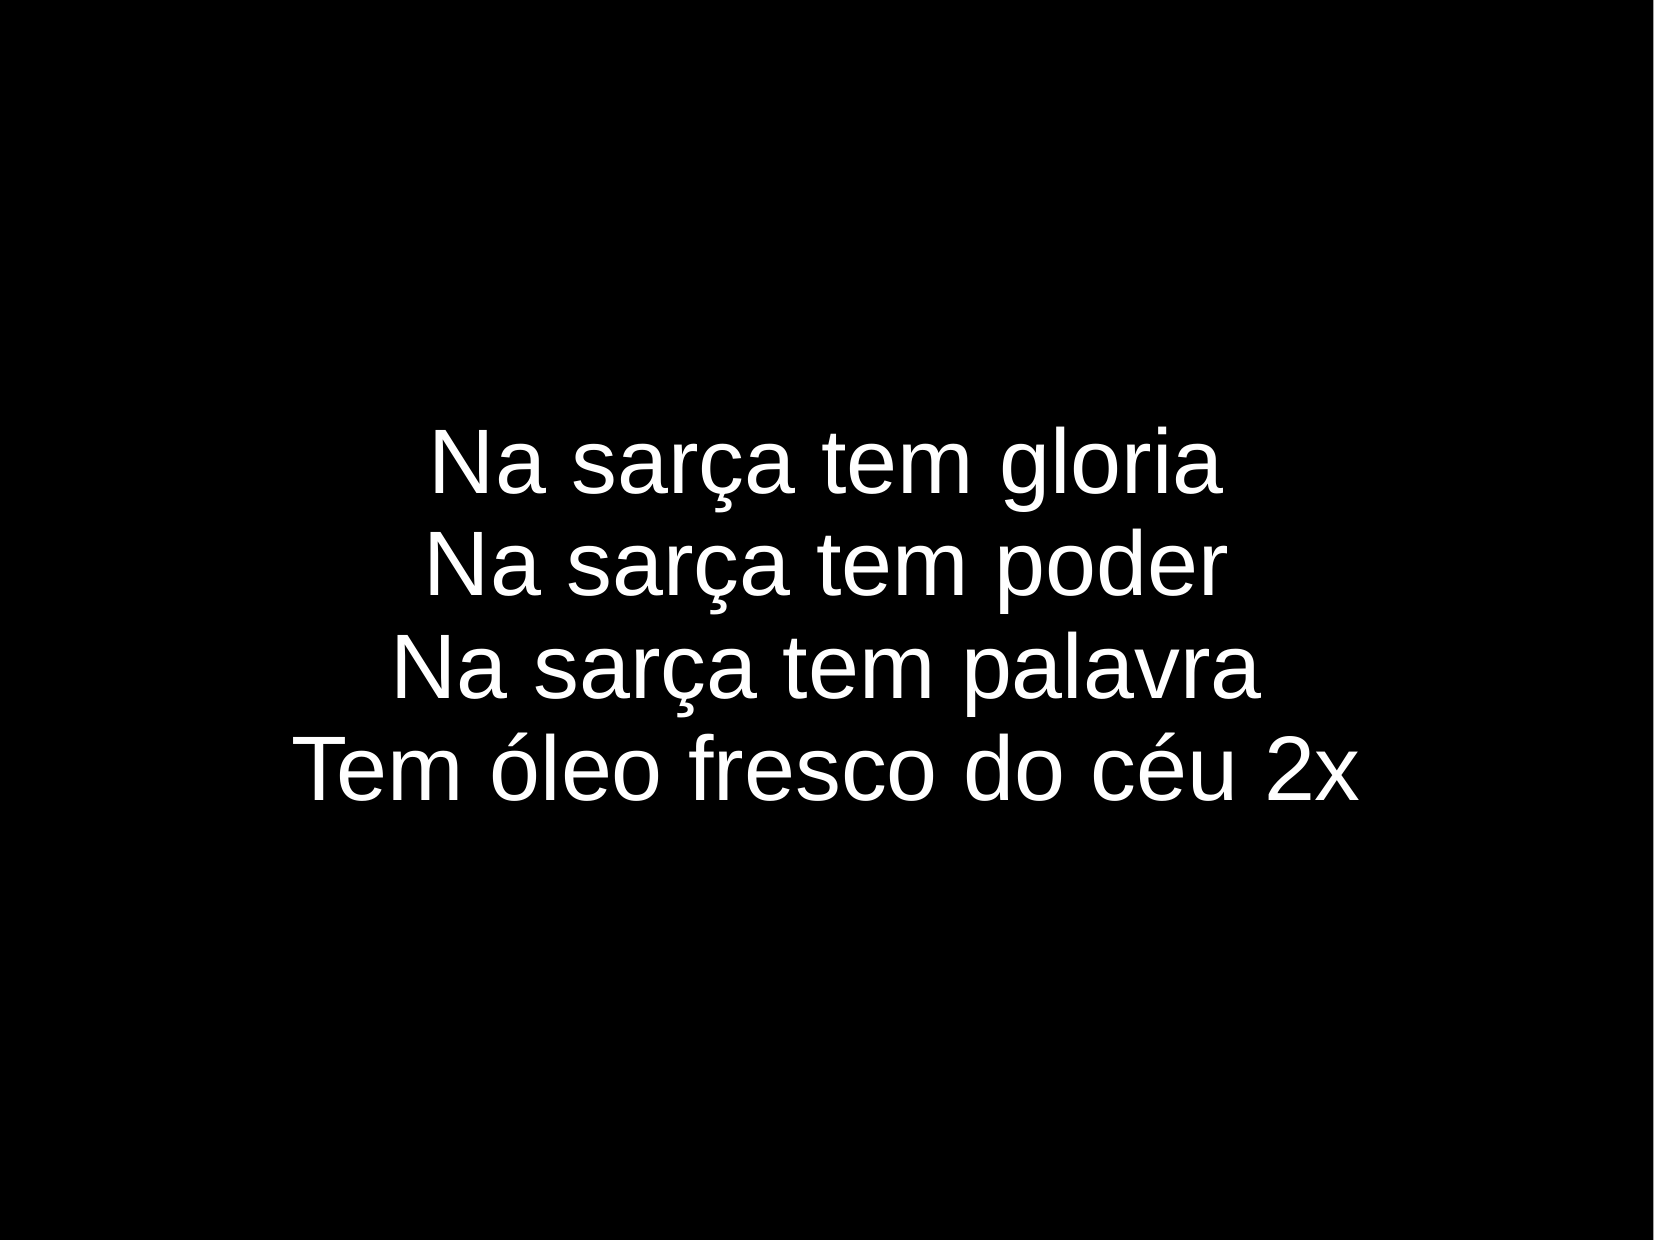

# Na sarça tem gloria
Na sarça tem poder
Na sarça tem palavra
Tem óleo fresco do céu 2x